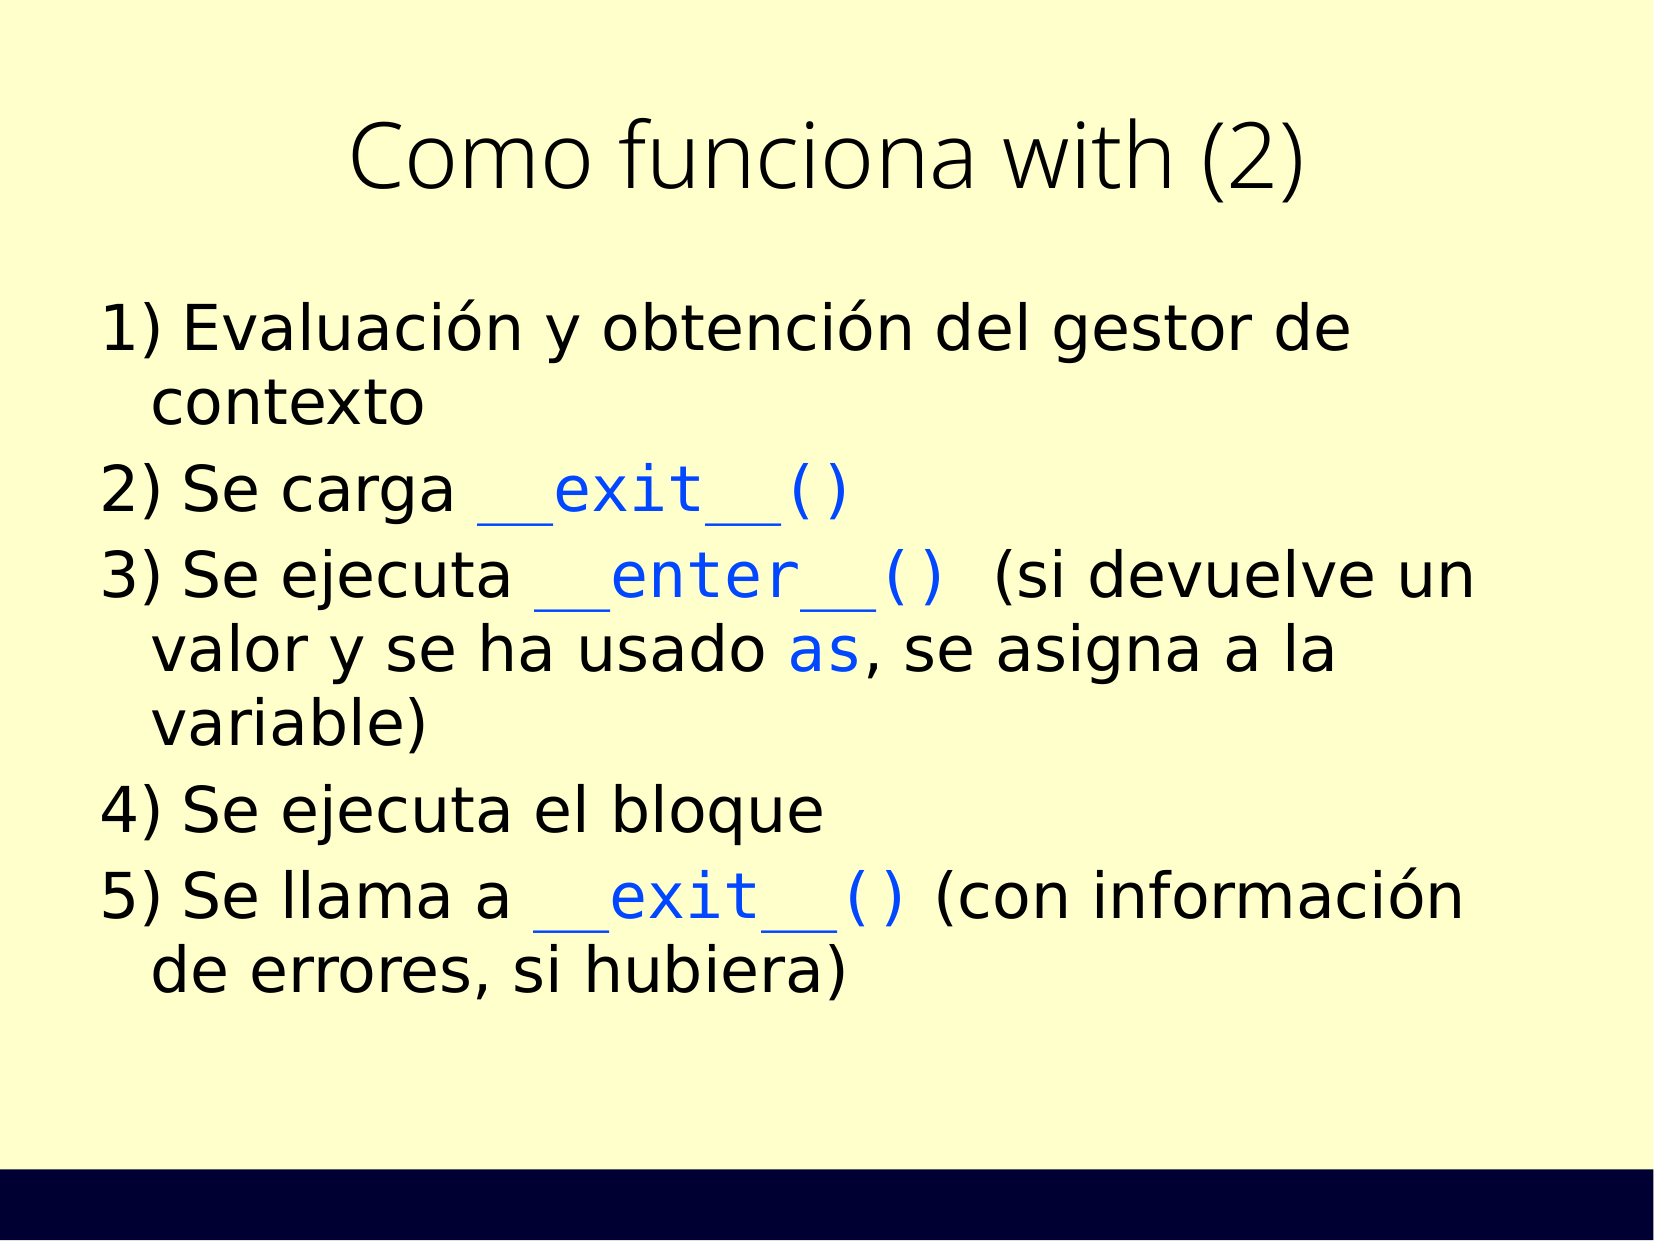

# Como funciona with (2)
 Evaluación y obtención del gestor de contexto
 Se carga __exit__()
 Se ejecuta __enter__() (si devuelve un valor y se ha usado as, se asigna a la variable)
 Se ejecuta el bloque
 Se llama a __exit__() (con información de errores, si hubiera)